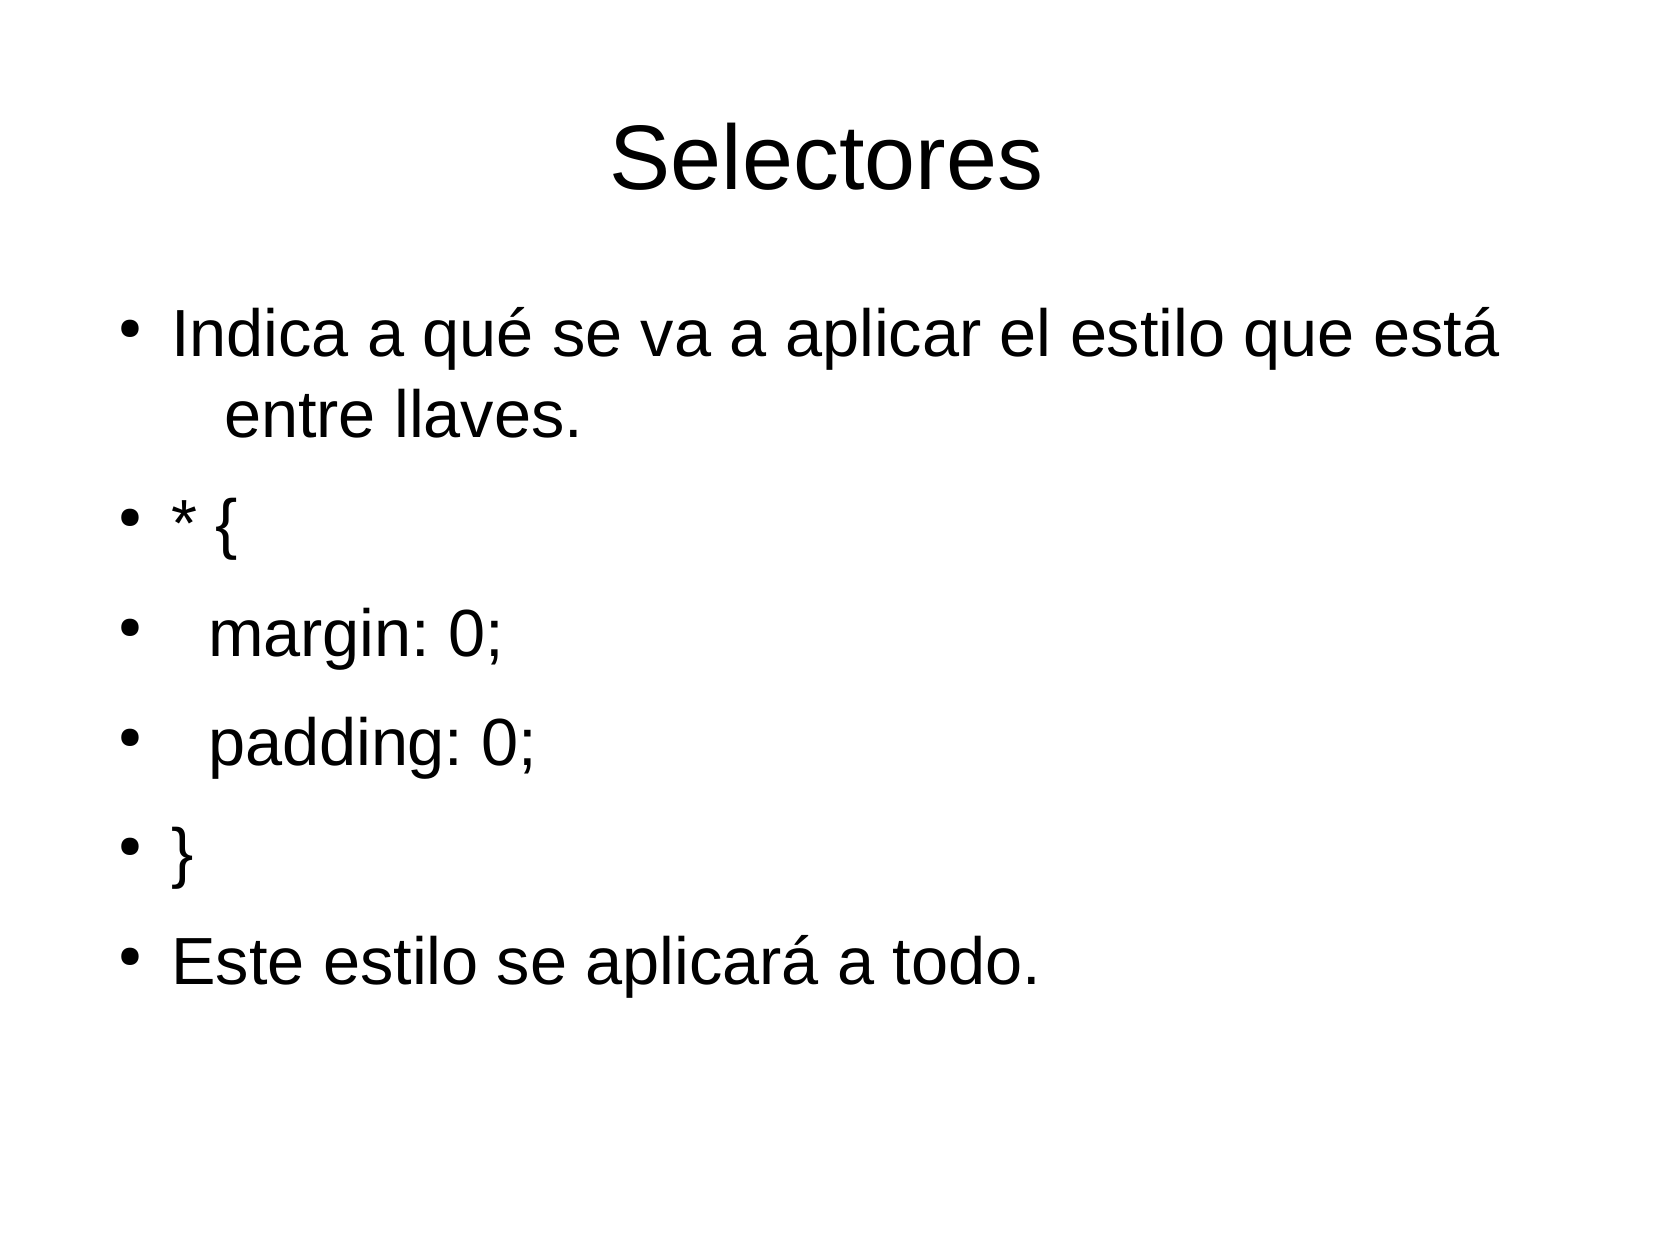

# Selectores
Indica a qué se va a aplicar el estilo que está entre llaves.
* {
 margin: 0;
 padding: 0;
}
Este estilo se aplicará a todo.